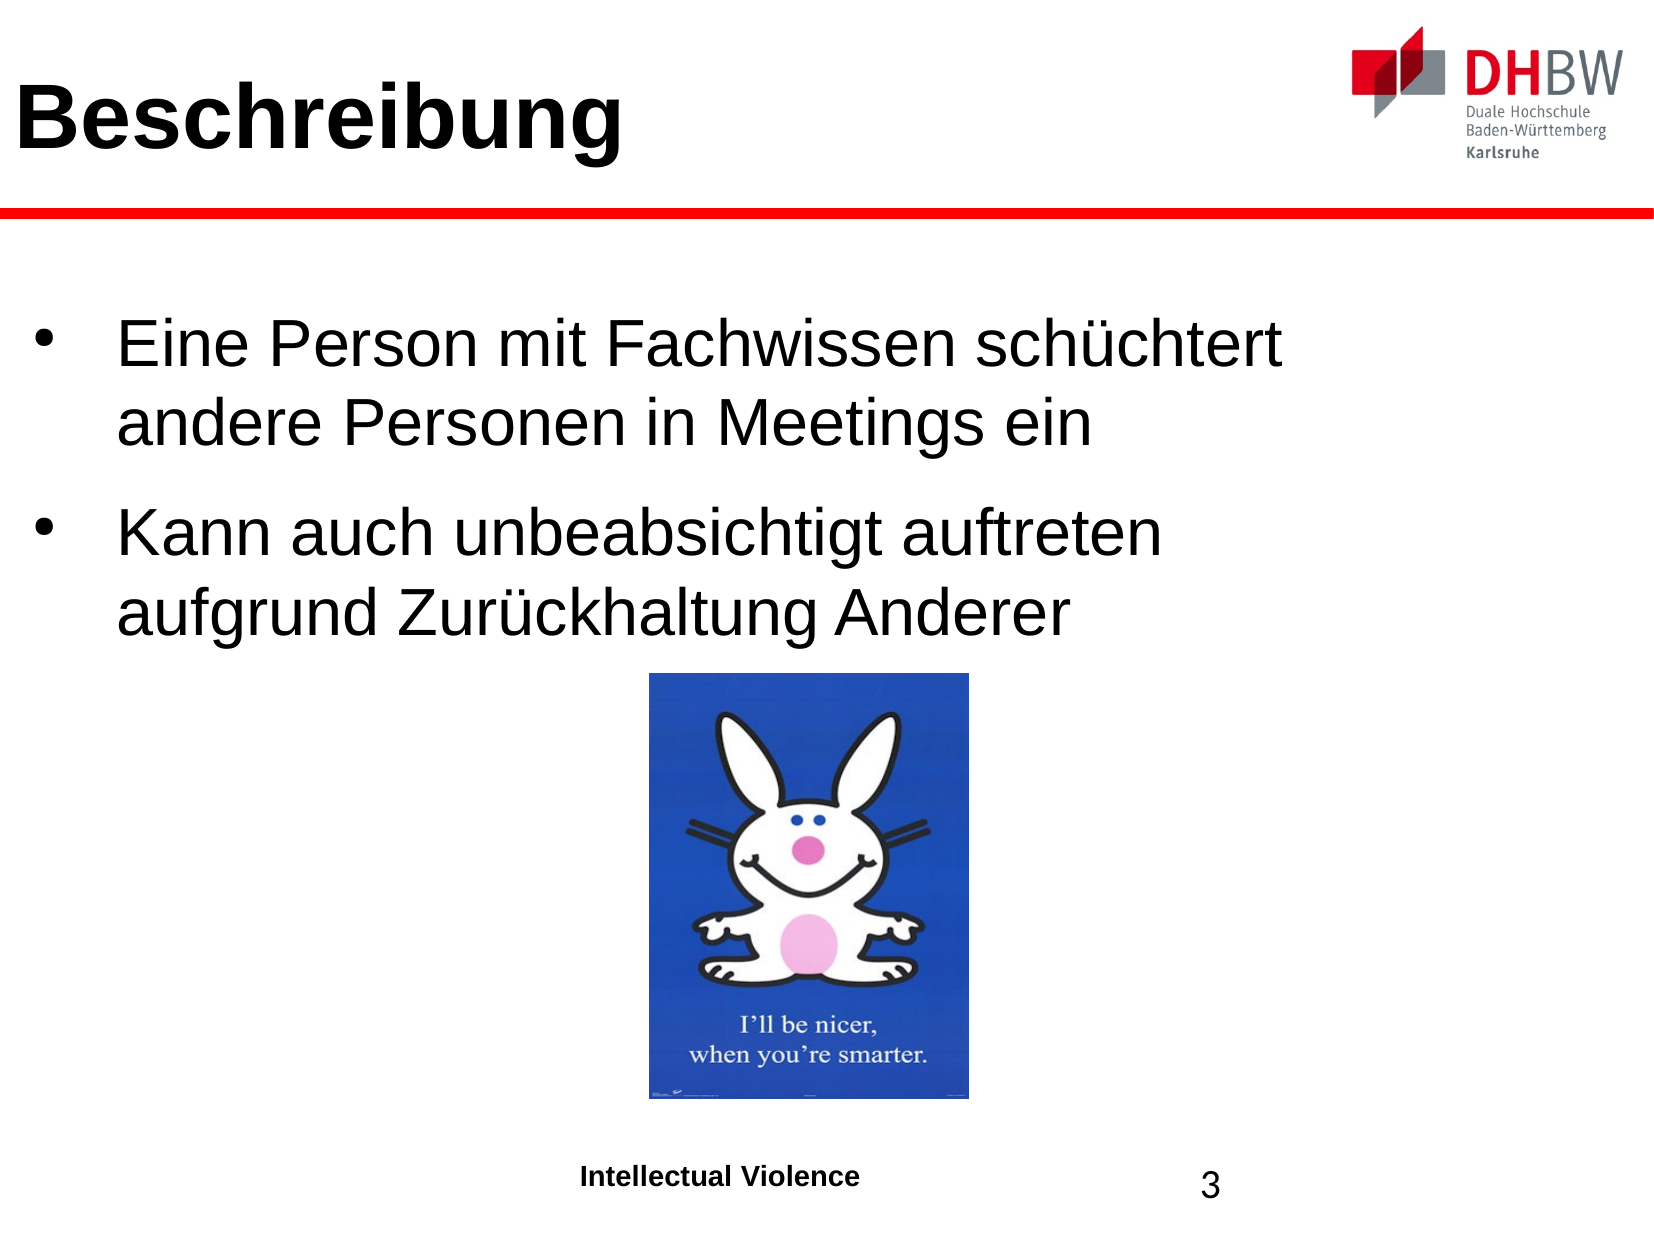

# Beschreibung
Eine Person mit Fachwissen schüchtert andere Personen in Meetings ein
Kann auch unbeabsichtigt auftreten aufgrund Zurückhaltung Anderer
Intellectual Violence